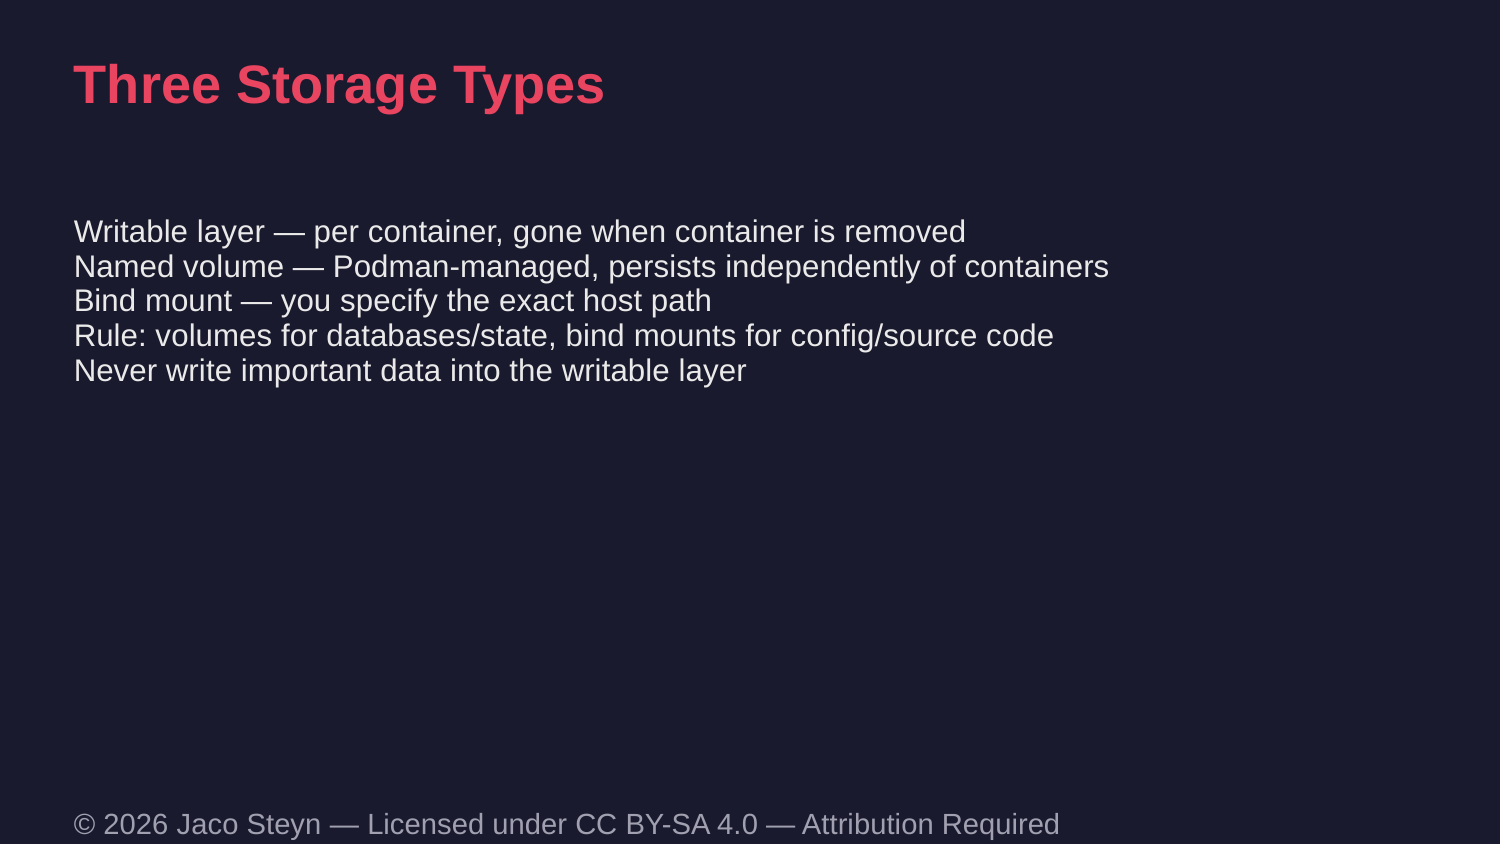

Three Storage Types
Writable layer — per container, gone when container is removed
Named volume — Podman-managed, persists independently of containers
Bind mount — you specify the exact host path
Rule: volumes for databases/state, bind mounts for config/source code
Never write important data into the writable layer
© 2026 Jaco Steyn — Licensed under CC BY-SA 4.0 — Attribution Required